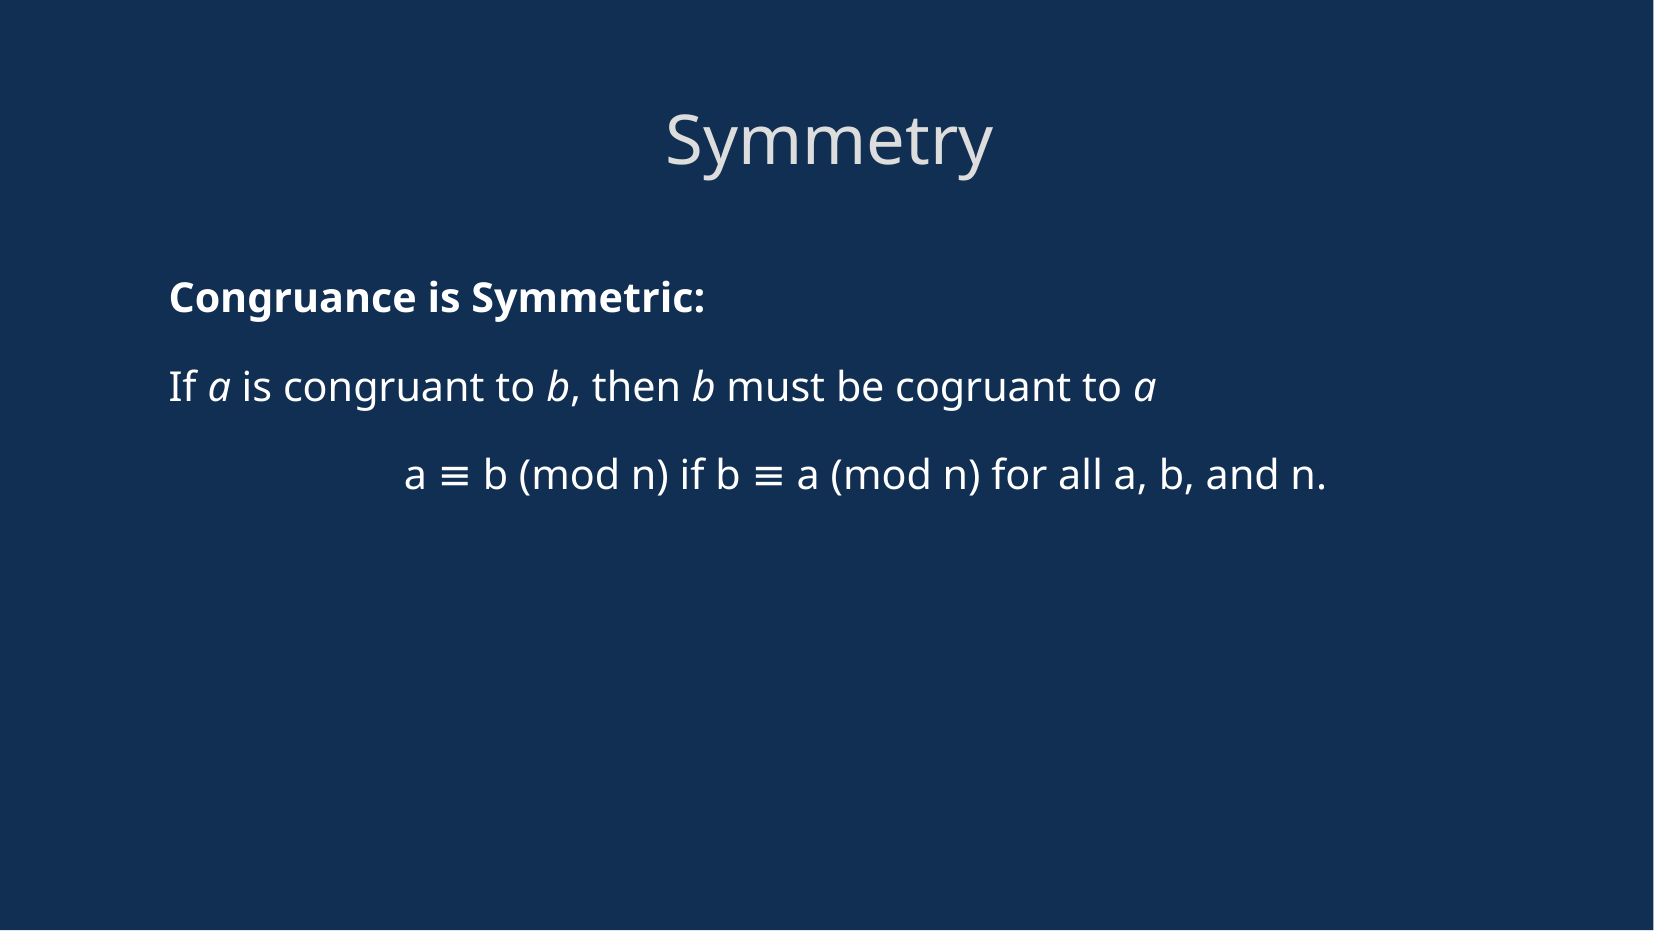

# Symmetry
Congruance is Symmetric:
If a is congruant to b, then b must be cogruant to a
a ≡ b (mod n) if b ≡ a (mod n) for all a, b, and n.